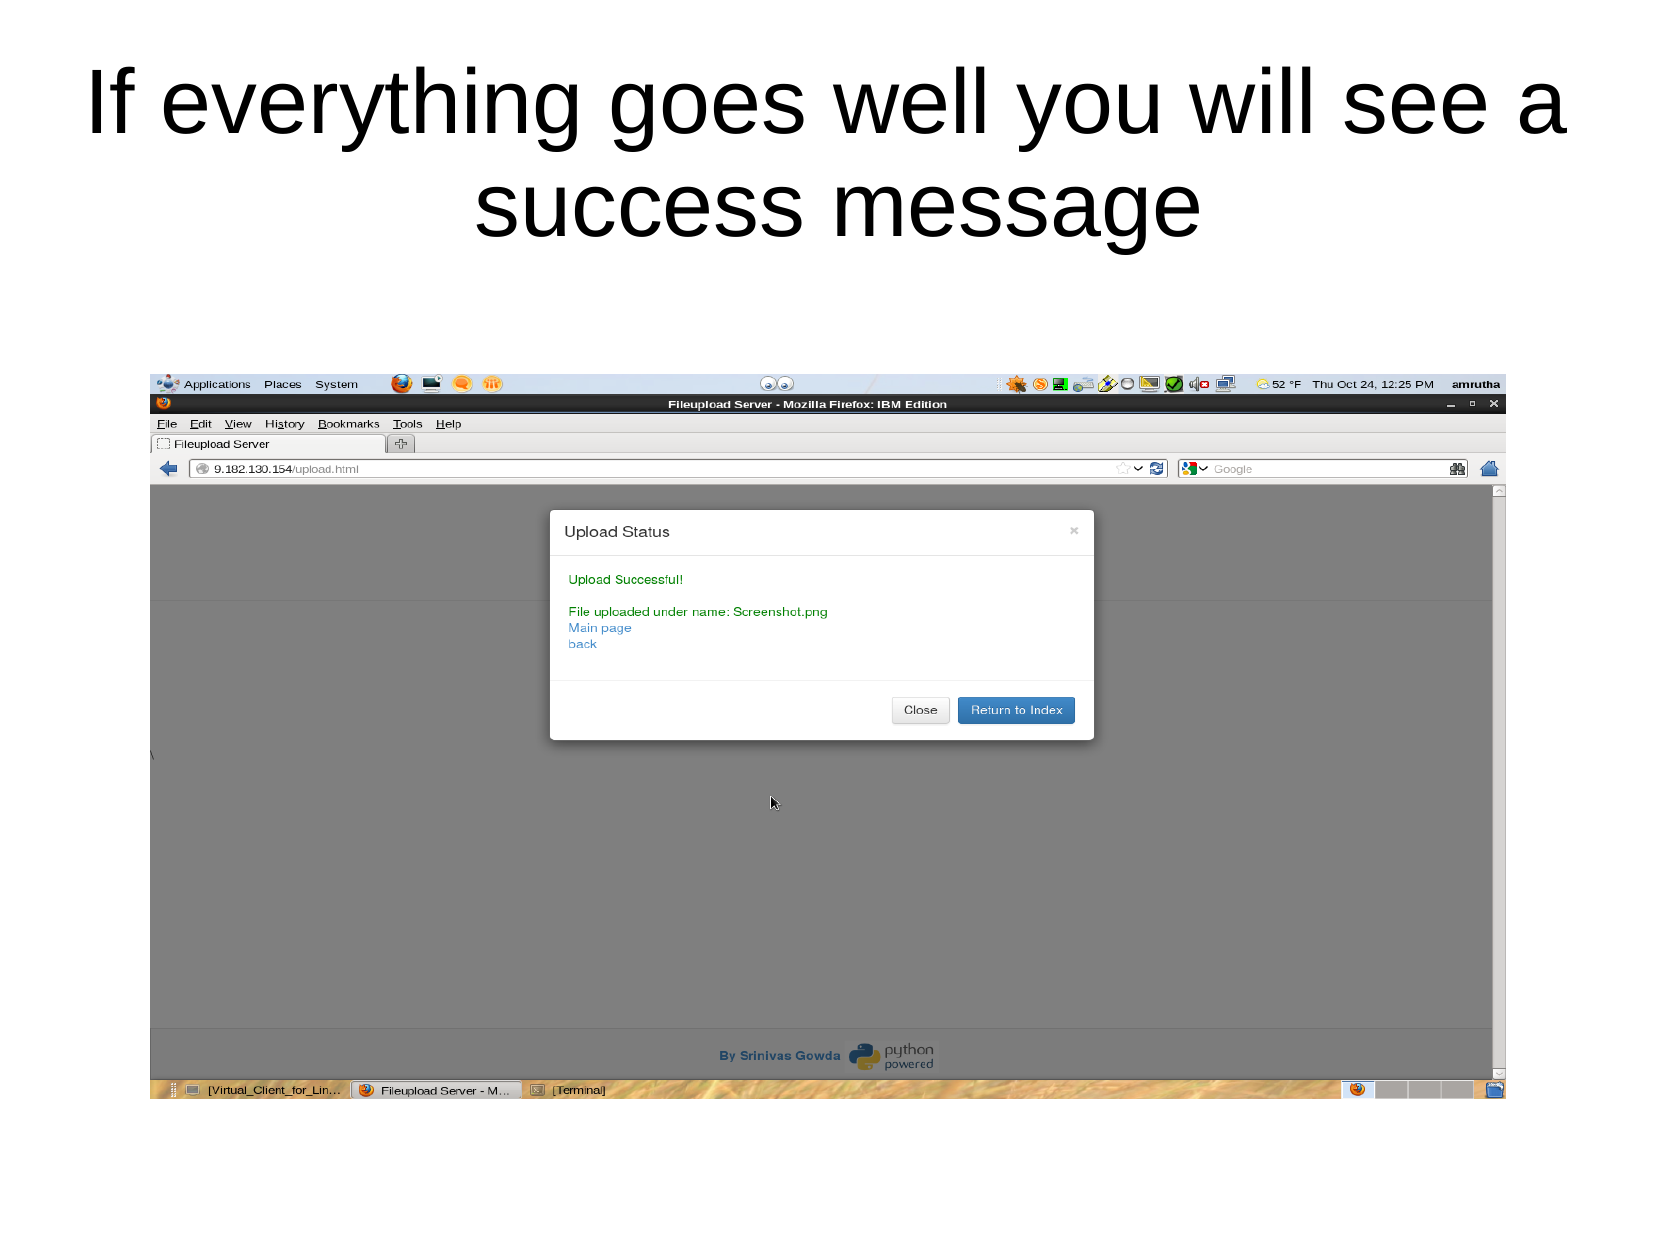

# If everything goes well you will see a success message